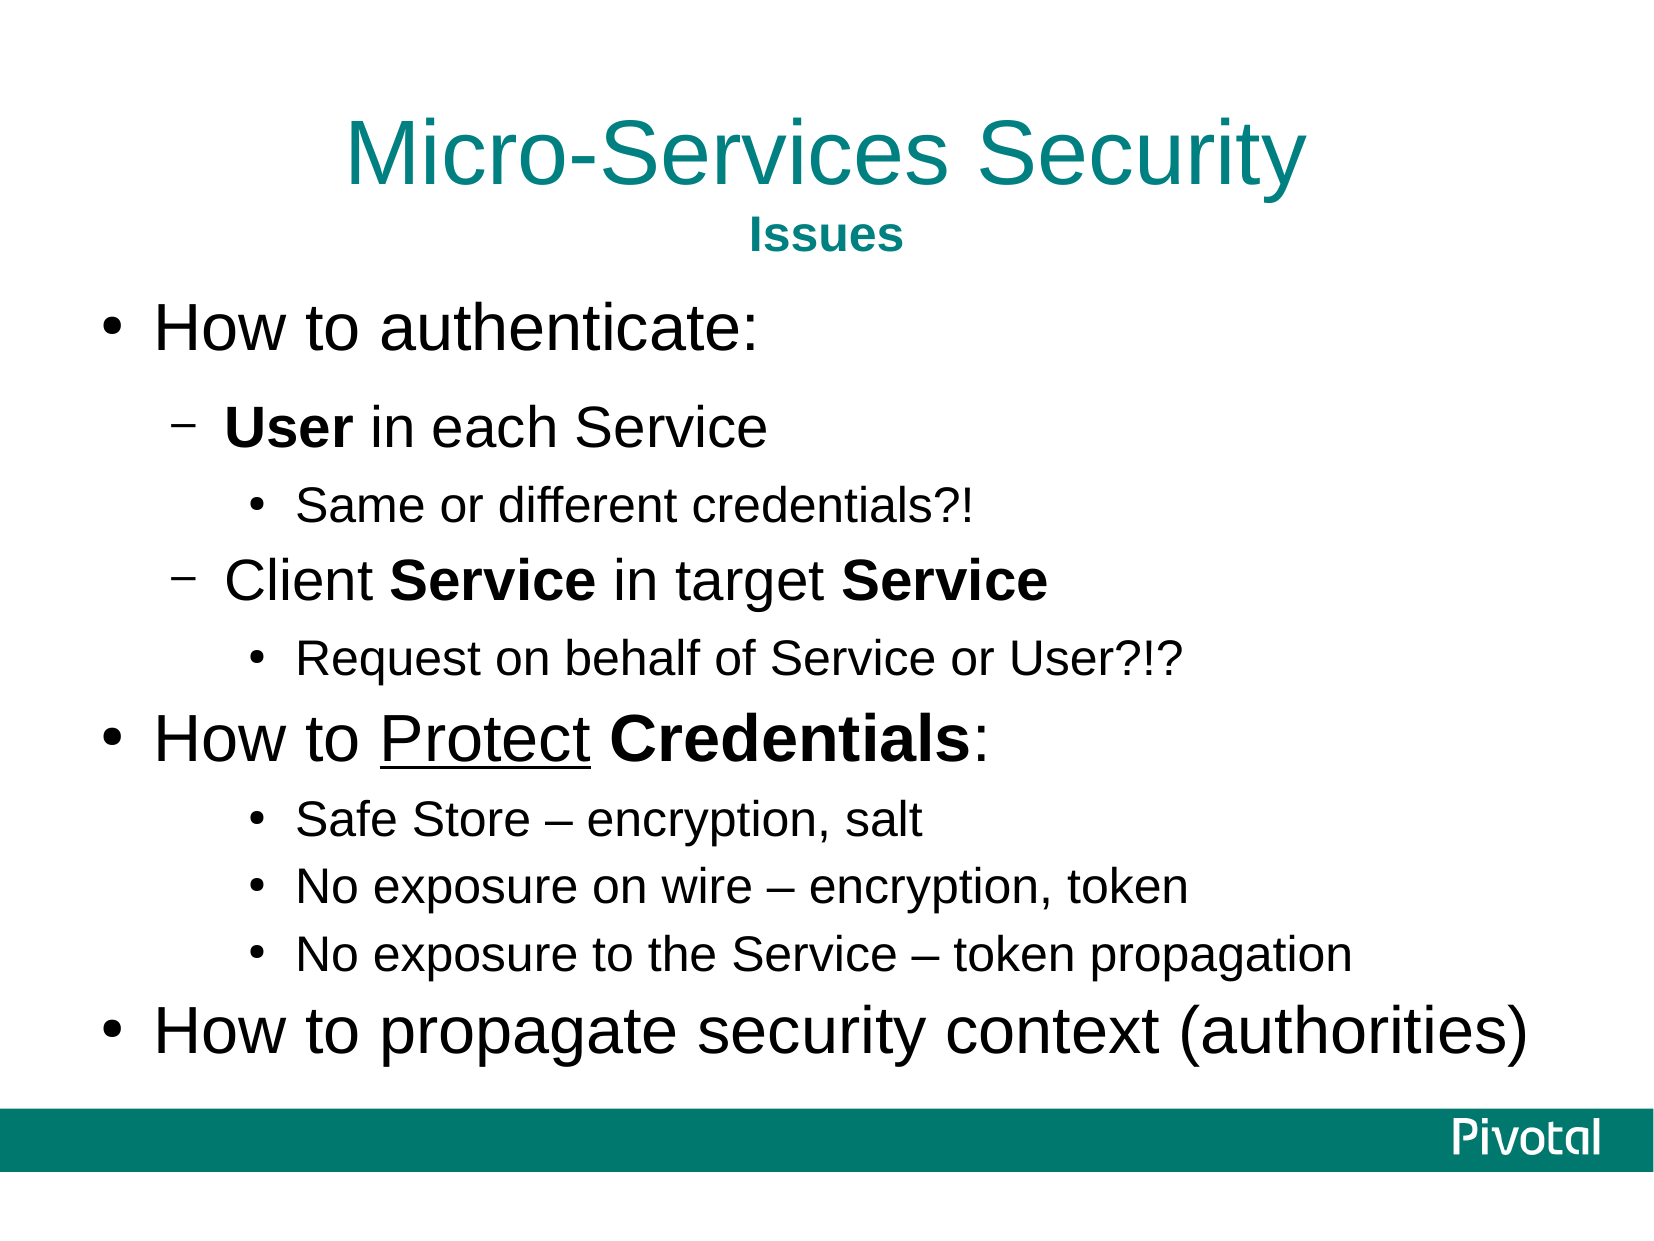

# Micro-Services Security
Issues
How to authenticate:
User in each Service
Same or different credentials?!
Client Service in target Service
Request on behalf of Service or User?!?
How to Protect Credentials:
Safe Store – encryption, salt
No exposure on wire – encryption, token
No exposure to the Service – token propagation
How to propagate security context (authorities)